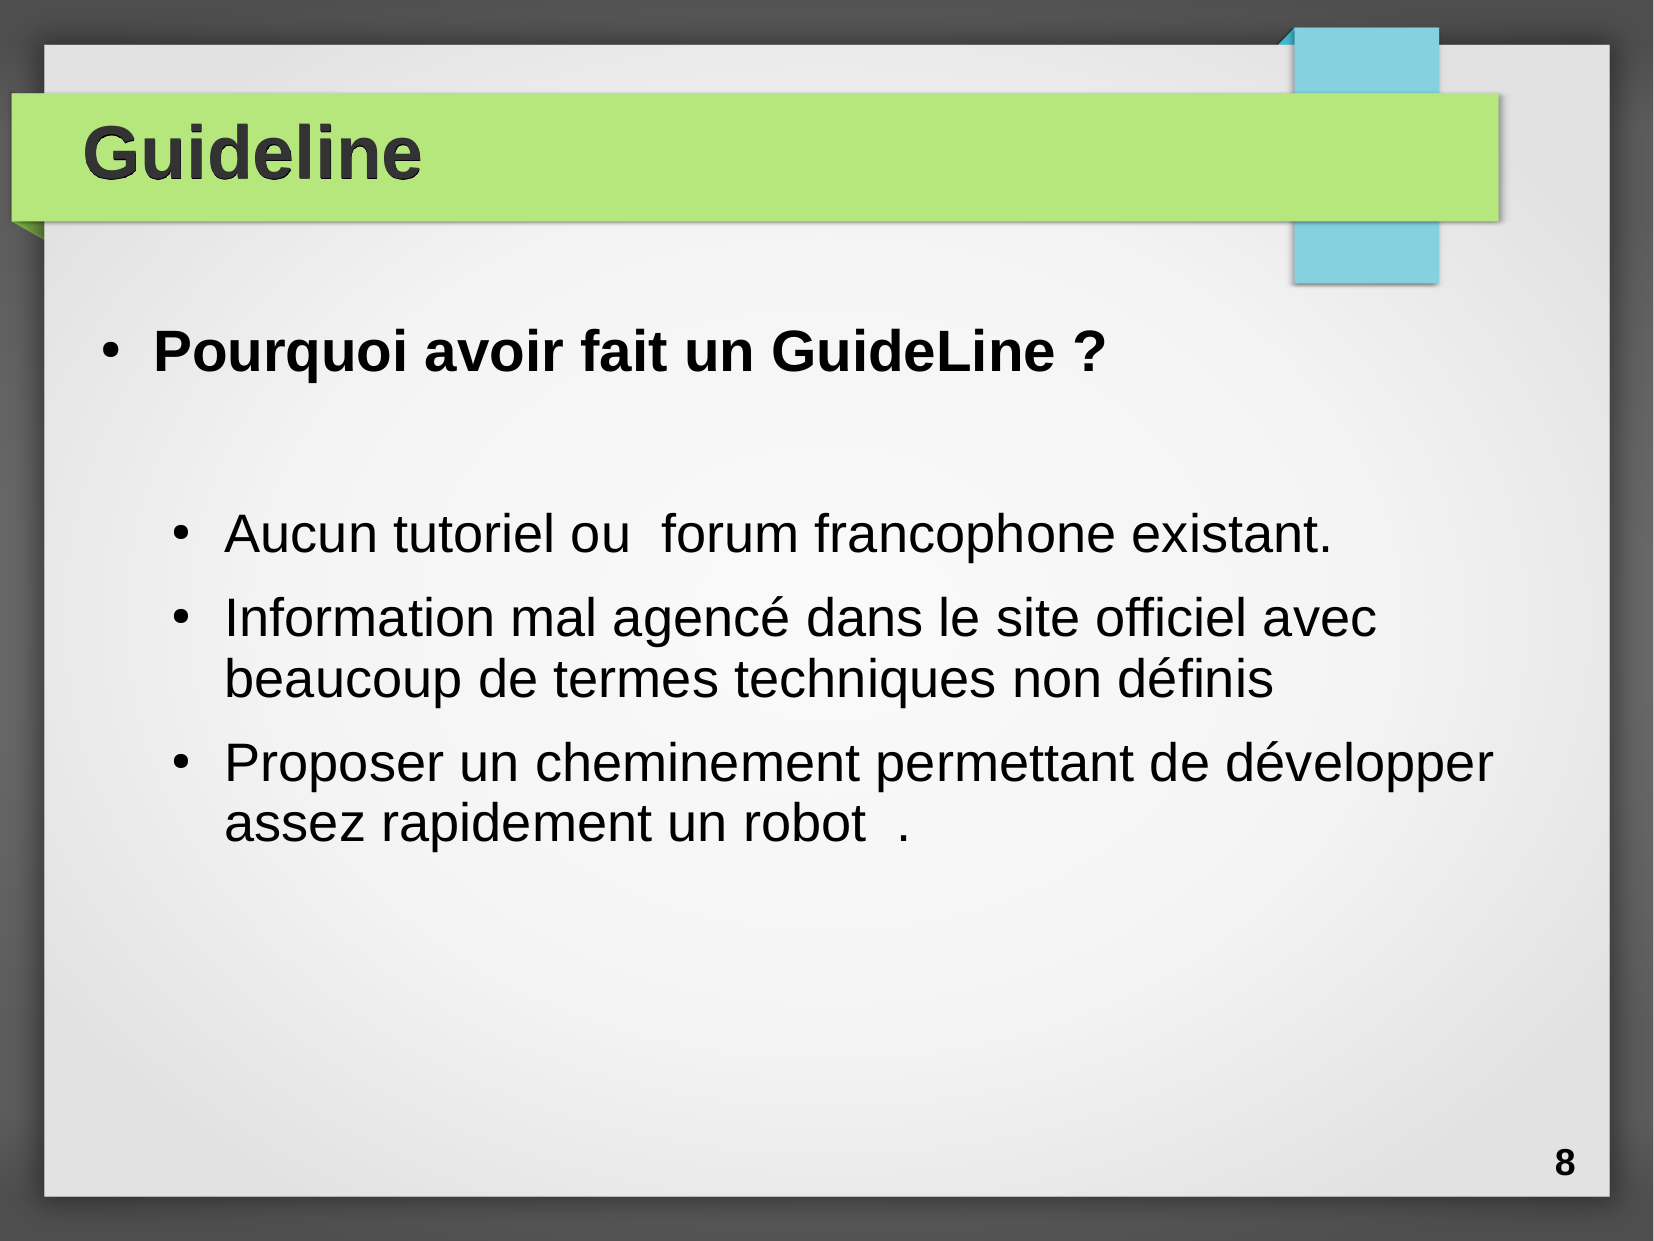

# Guideline
Pourquoi avoir fait un GuideLine ?
Aucun tutoriel ou forum francophone existant.
Information mal agencé dans le site officiel avec beaucoup de termes techniques non définis
Proposer un cheminement permettant de développer assez rapidement un robot .